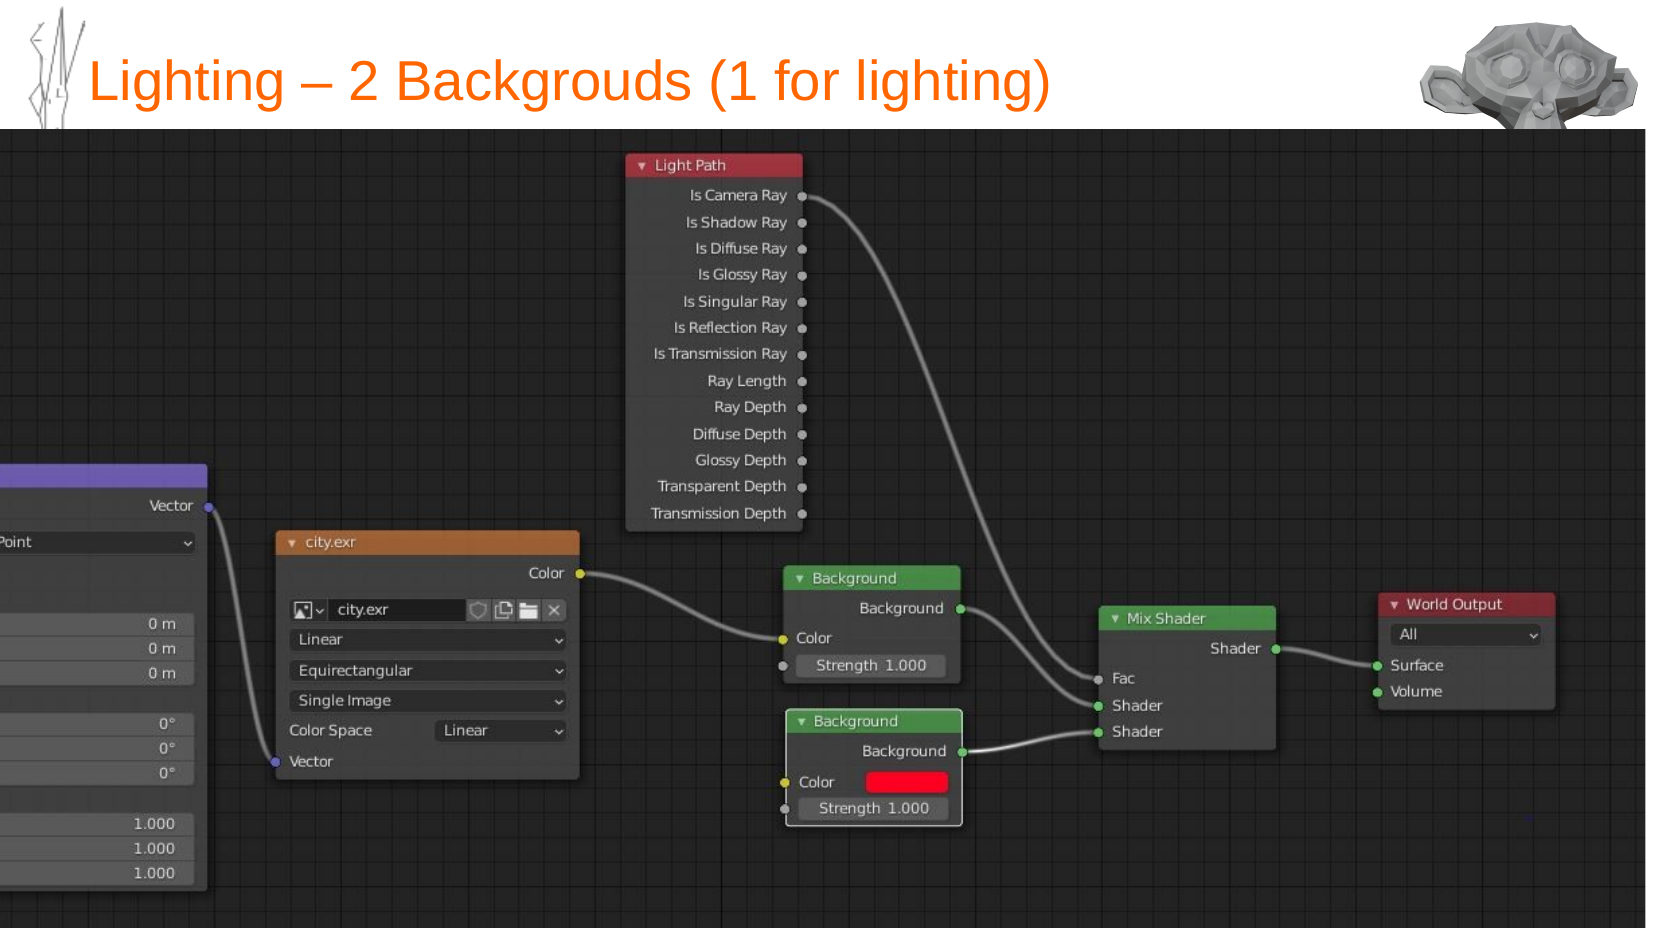

# Lighting – 2 Backgrouds (1 for lighting)
16